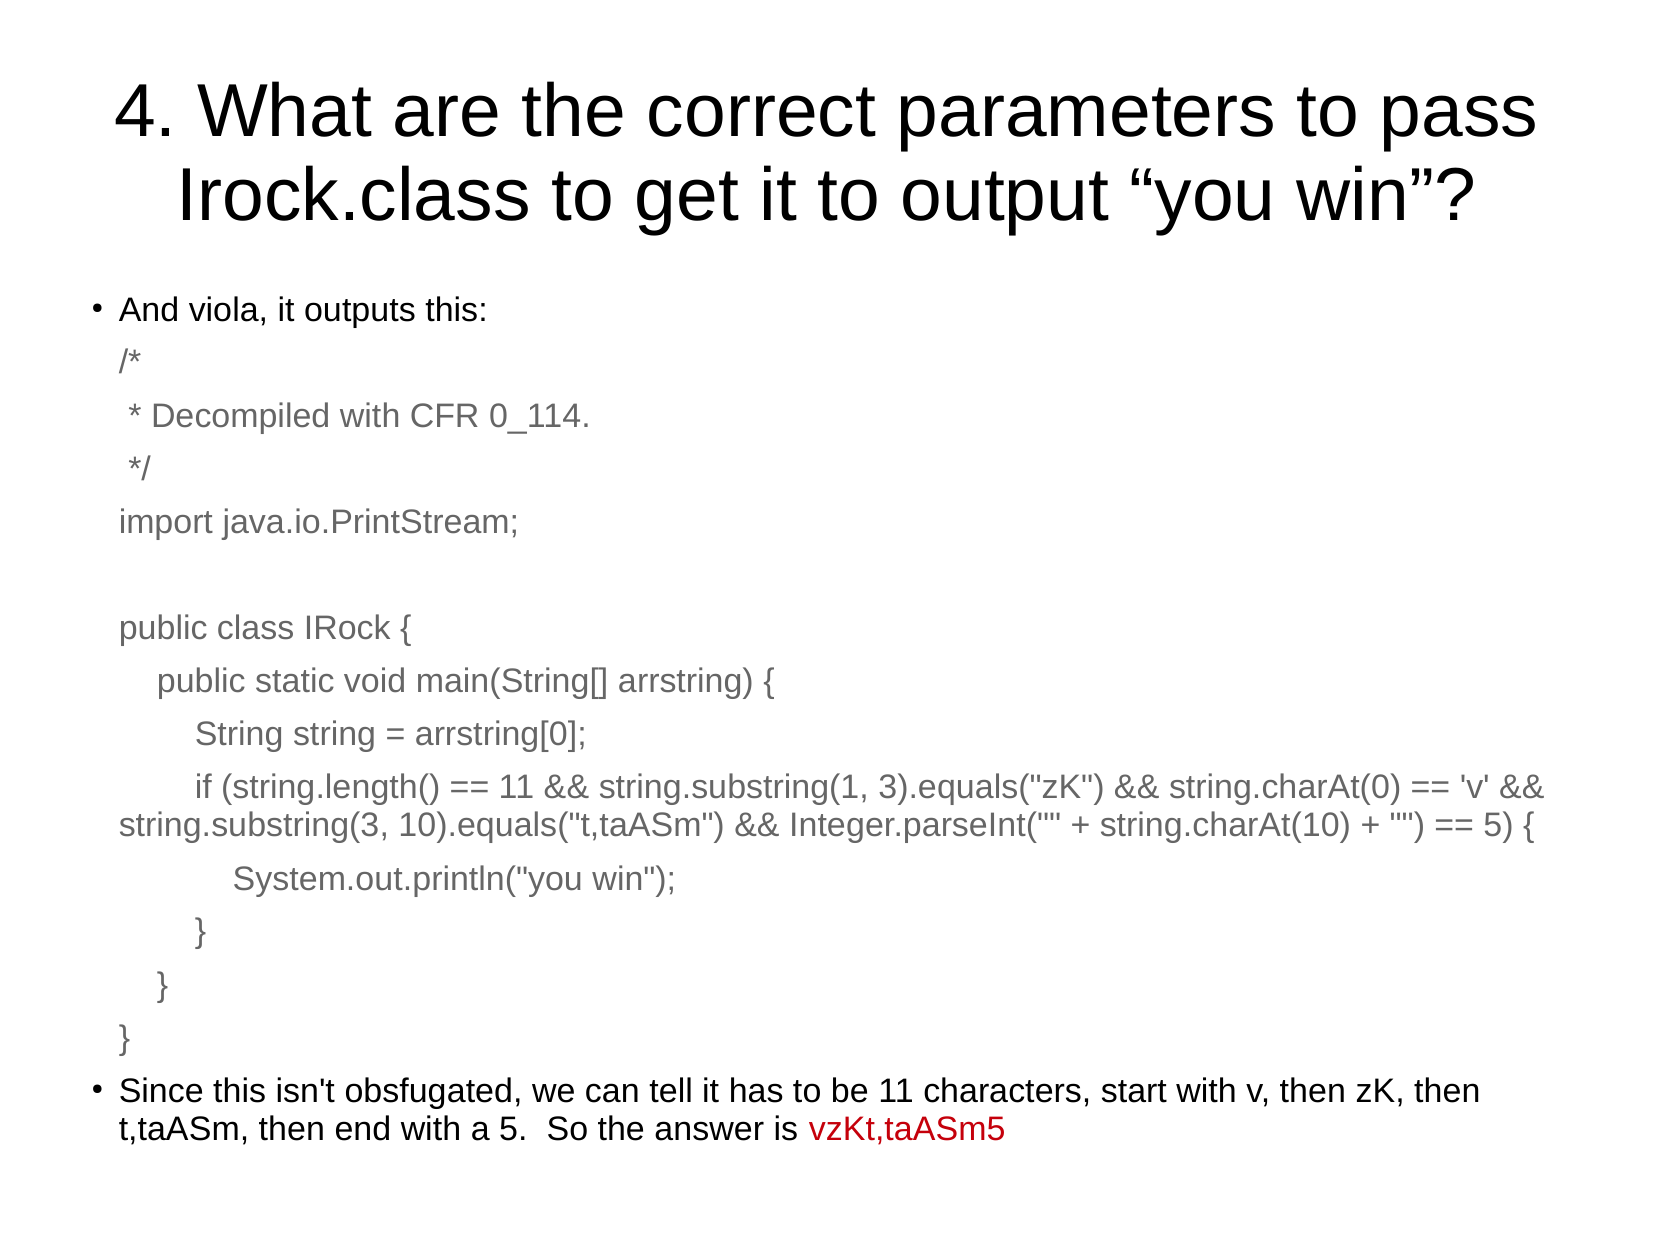

# 4. What are the correct parameters to pass Irock.class to get it to output “you win”?
And viola, it outputs this:
/*
 * Decompiled with CFR 0_114.
 */
import java.io.PrintStream;
public class IRock {
 public static void main(String[] arrstring) {
 String string = arrstring[0];
 if (string.length() == 11 && string.substring(1, 3).equals("zK") && string.charAt(0) == 'v' && string.substring(3, 10).equals("t,taASm") && Integer.parseInt("" + string.charAt(10) + "") == 5) {
 System.out.println("you win");
 }
 }
}
Since this isn't obsfugated, we can tell it has to be 11 characters, start with v, then zK, then t,taASm, then end with a 5. So the answer is vzKt,taASm5